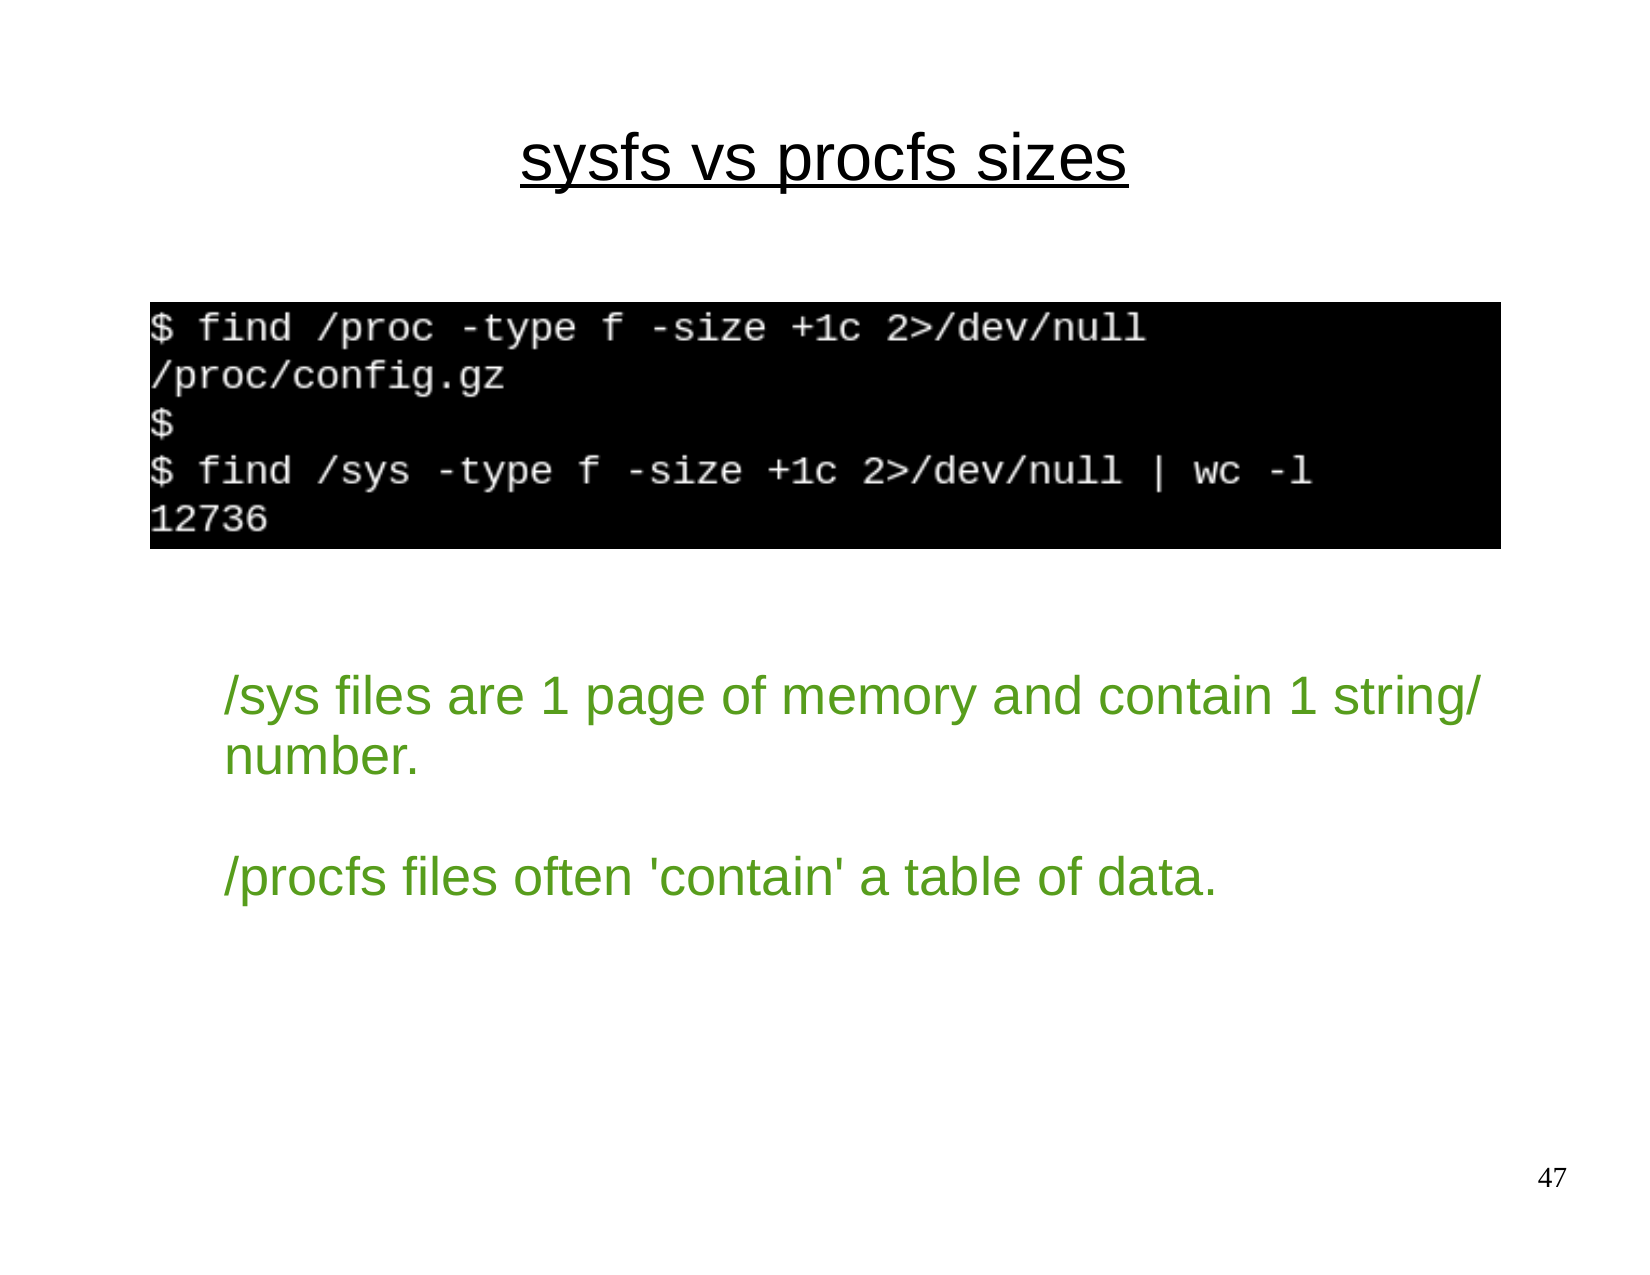

# sysfs vs procfs sizes
/sys files are 1 page of memory and contain 1 string/ number.
/procfs files often 'contain' a table of data.
47